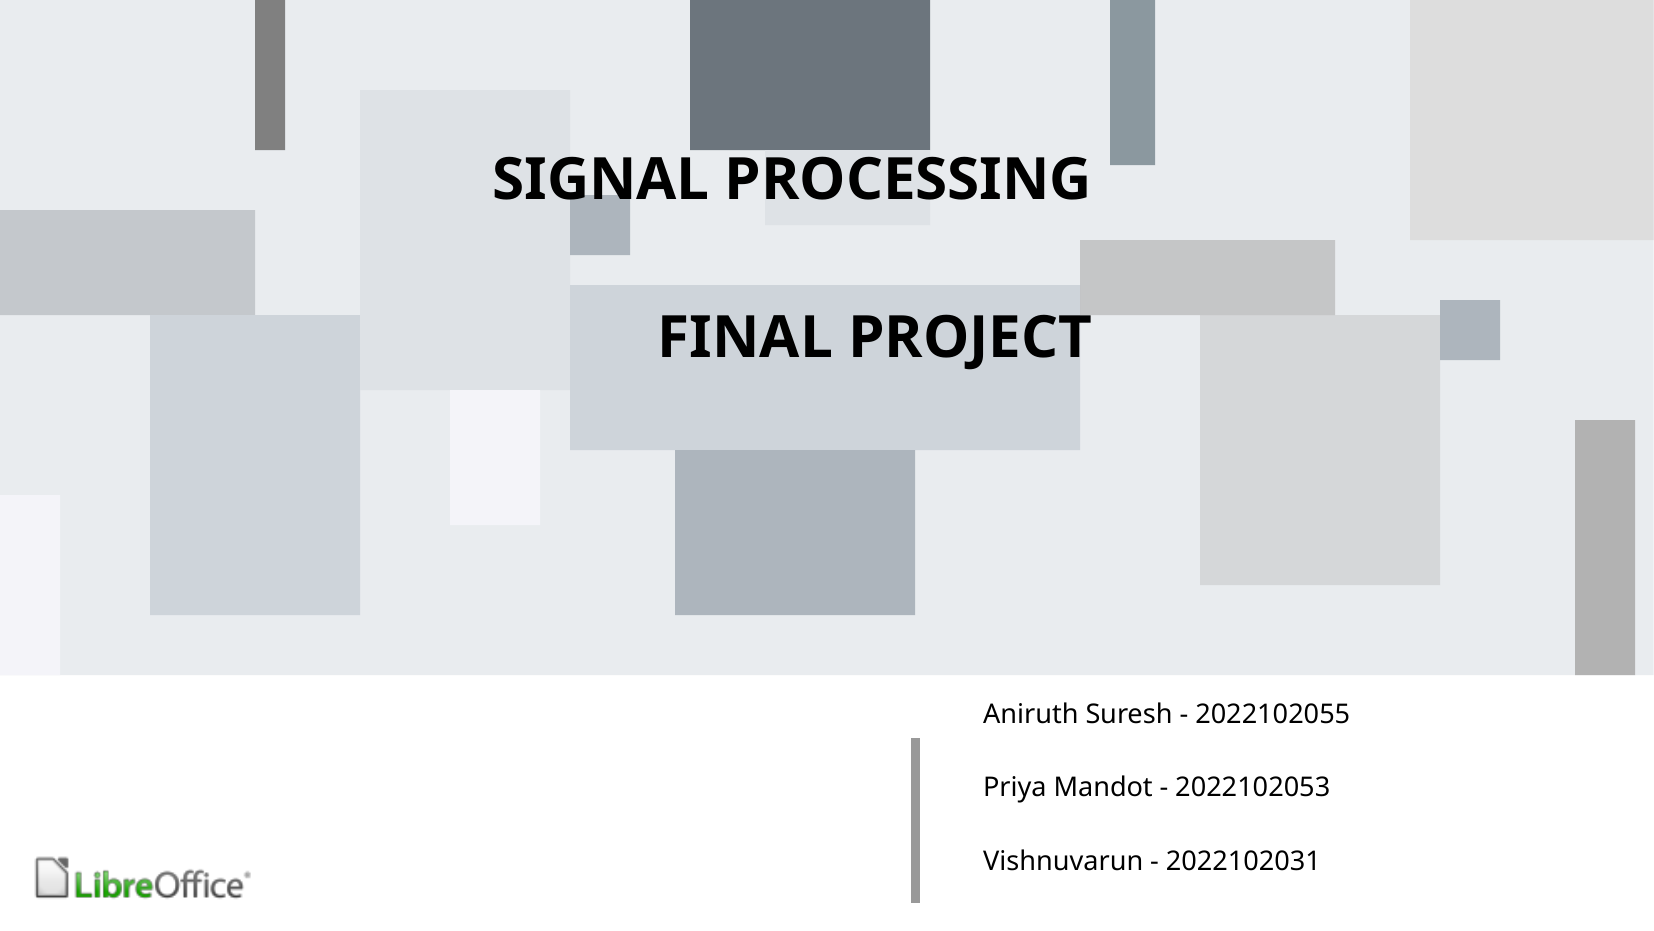

SIGNAL PROCESSING
FINAL PROJECT
Aniruth Suresh - 2022102055
Priya Mandot - 2022102053
Vishnuvarun - 2022102031